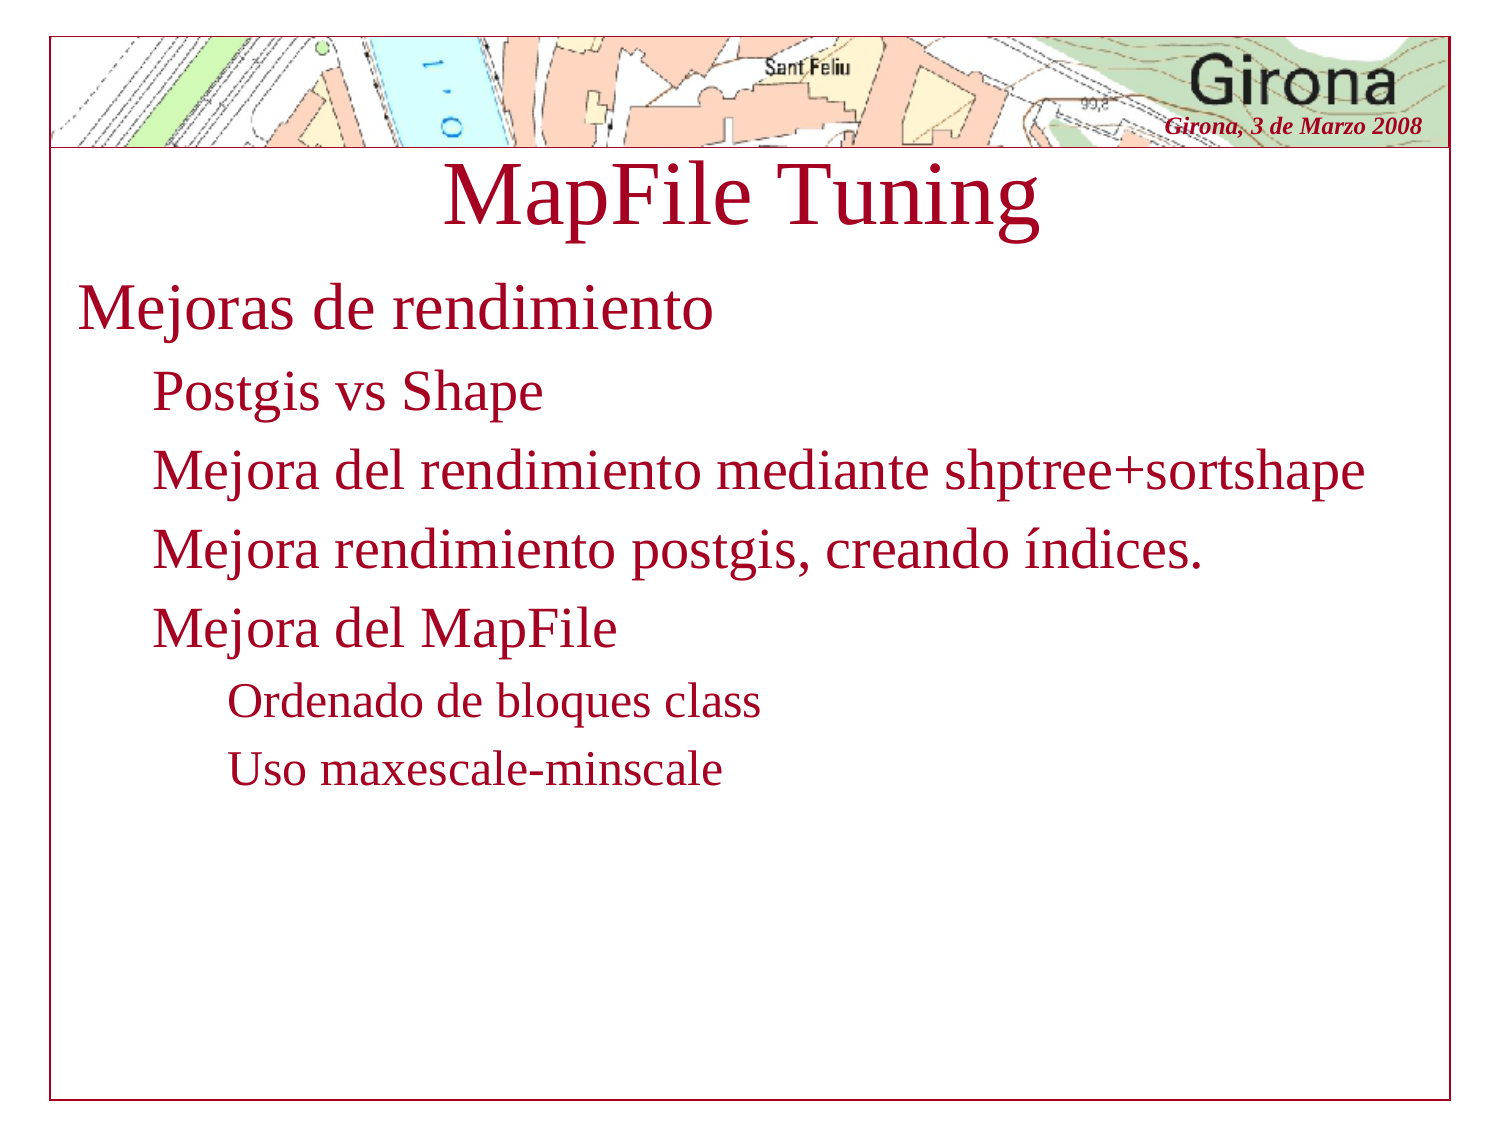

# MapFile Tuning
Mejoras de rendimiento
Postgis vs Shape
Mejora del rendimiento mediante shptree+sortshape
Mejora rendimiento postgis, creando índices.
Mejora del MapFile
Ordenado de bloques class
Uso maxescale-minscale